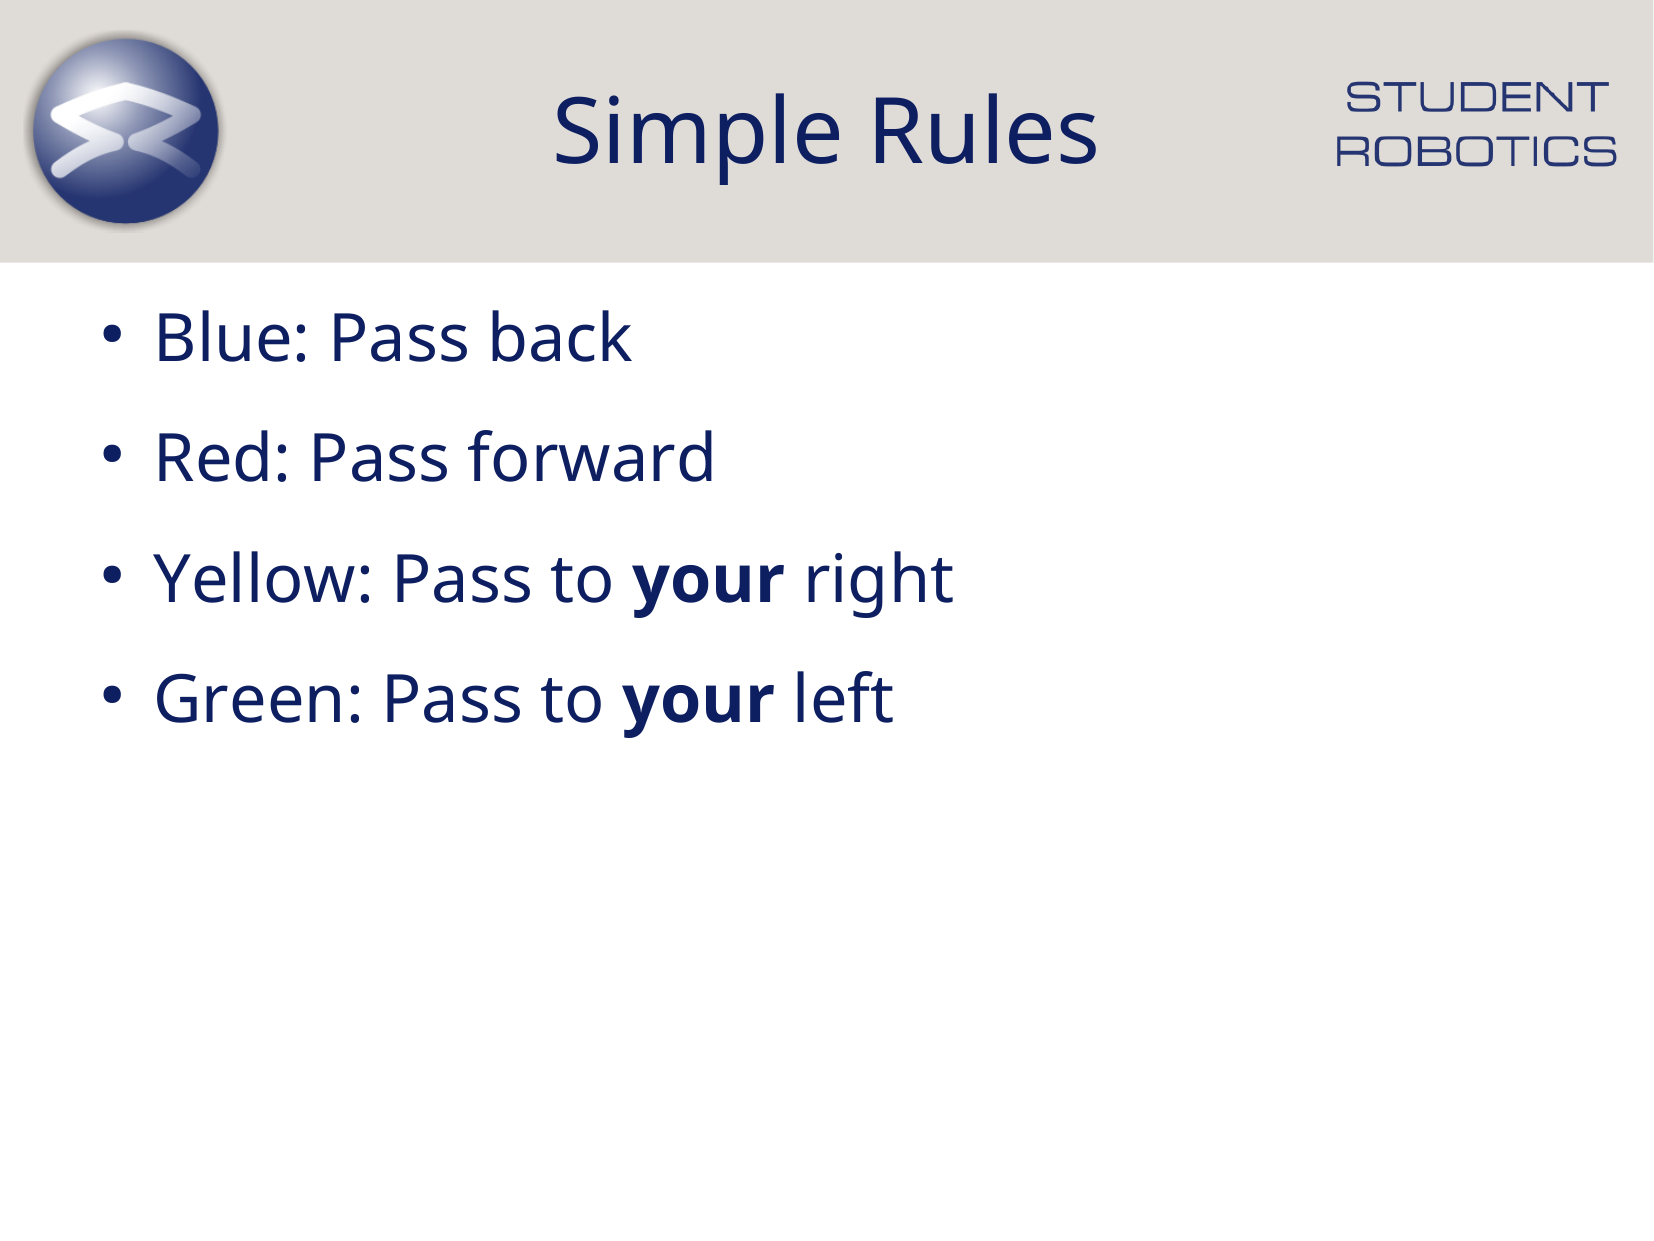

# Simple Rules
Blue: Pass back
Red: Pass forward
Yellow: Pass to your right
Green: Pass to your left